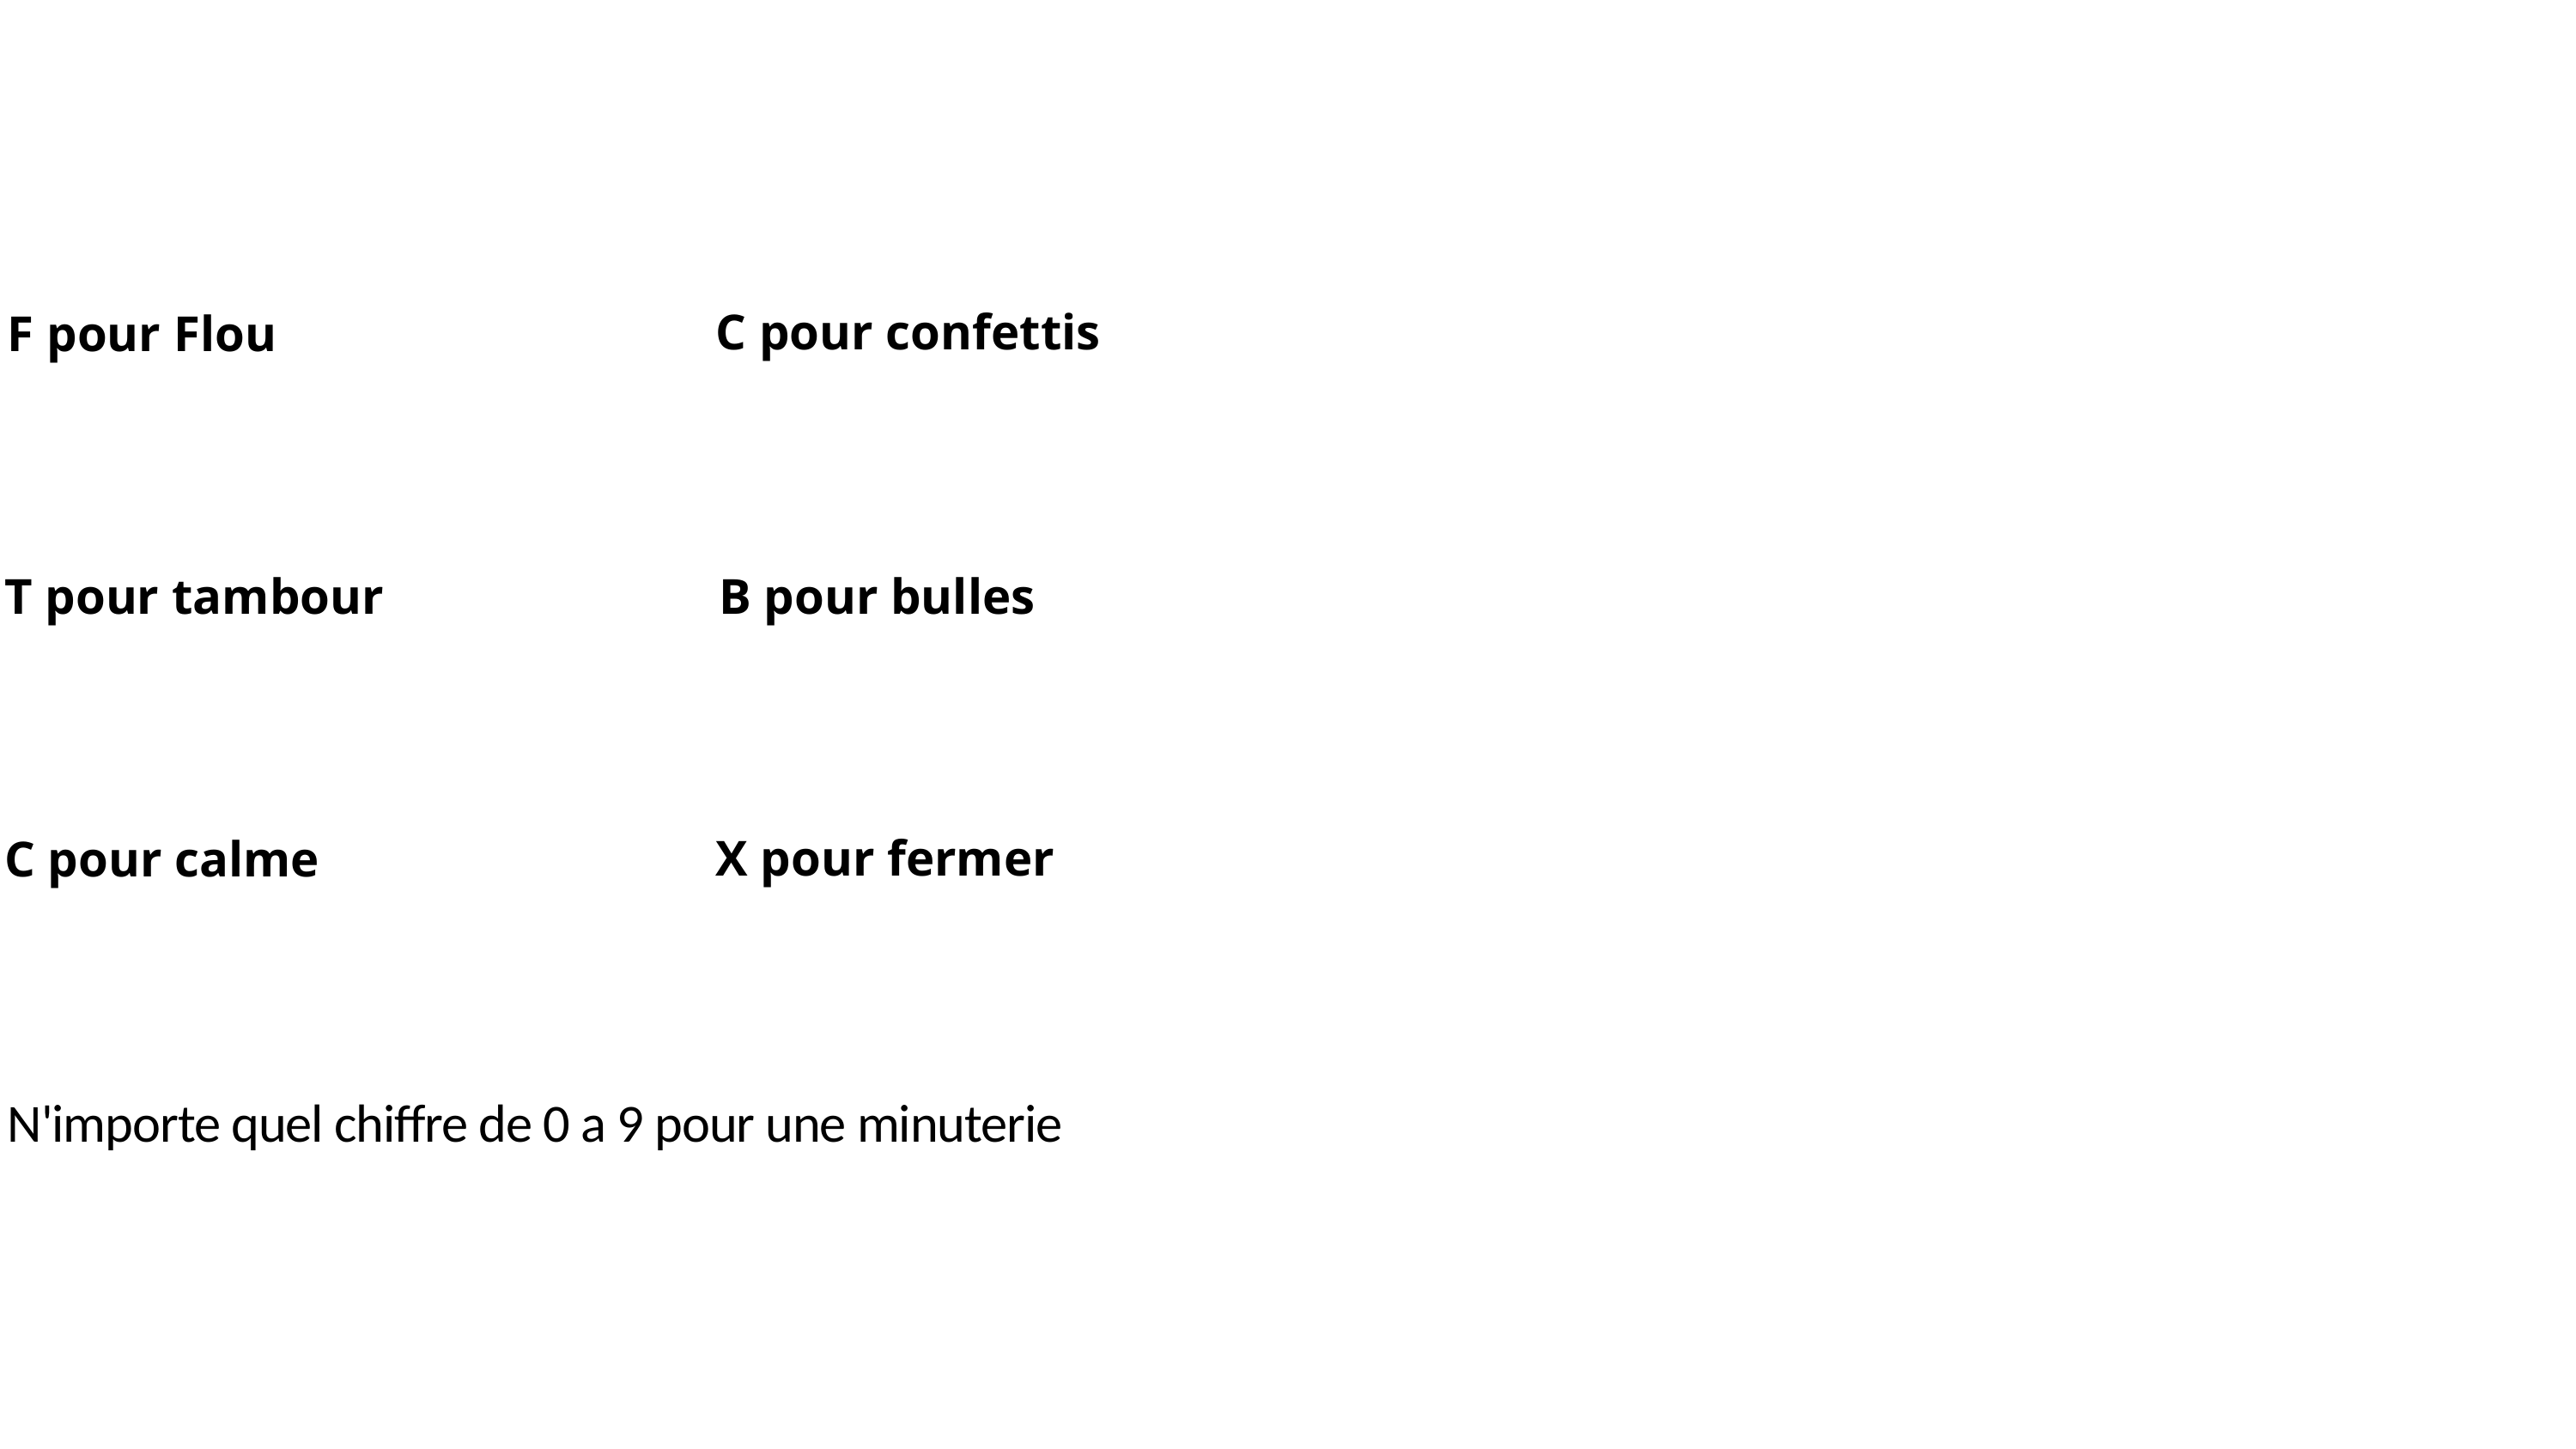

C pour confettis
F pour Flou
T pour tambour
B pour bulles
X pour fermer
C pour calme
N'importe quel chiffre de 0 a 9 pour une minuterie